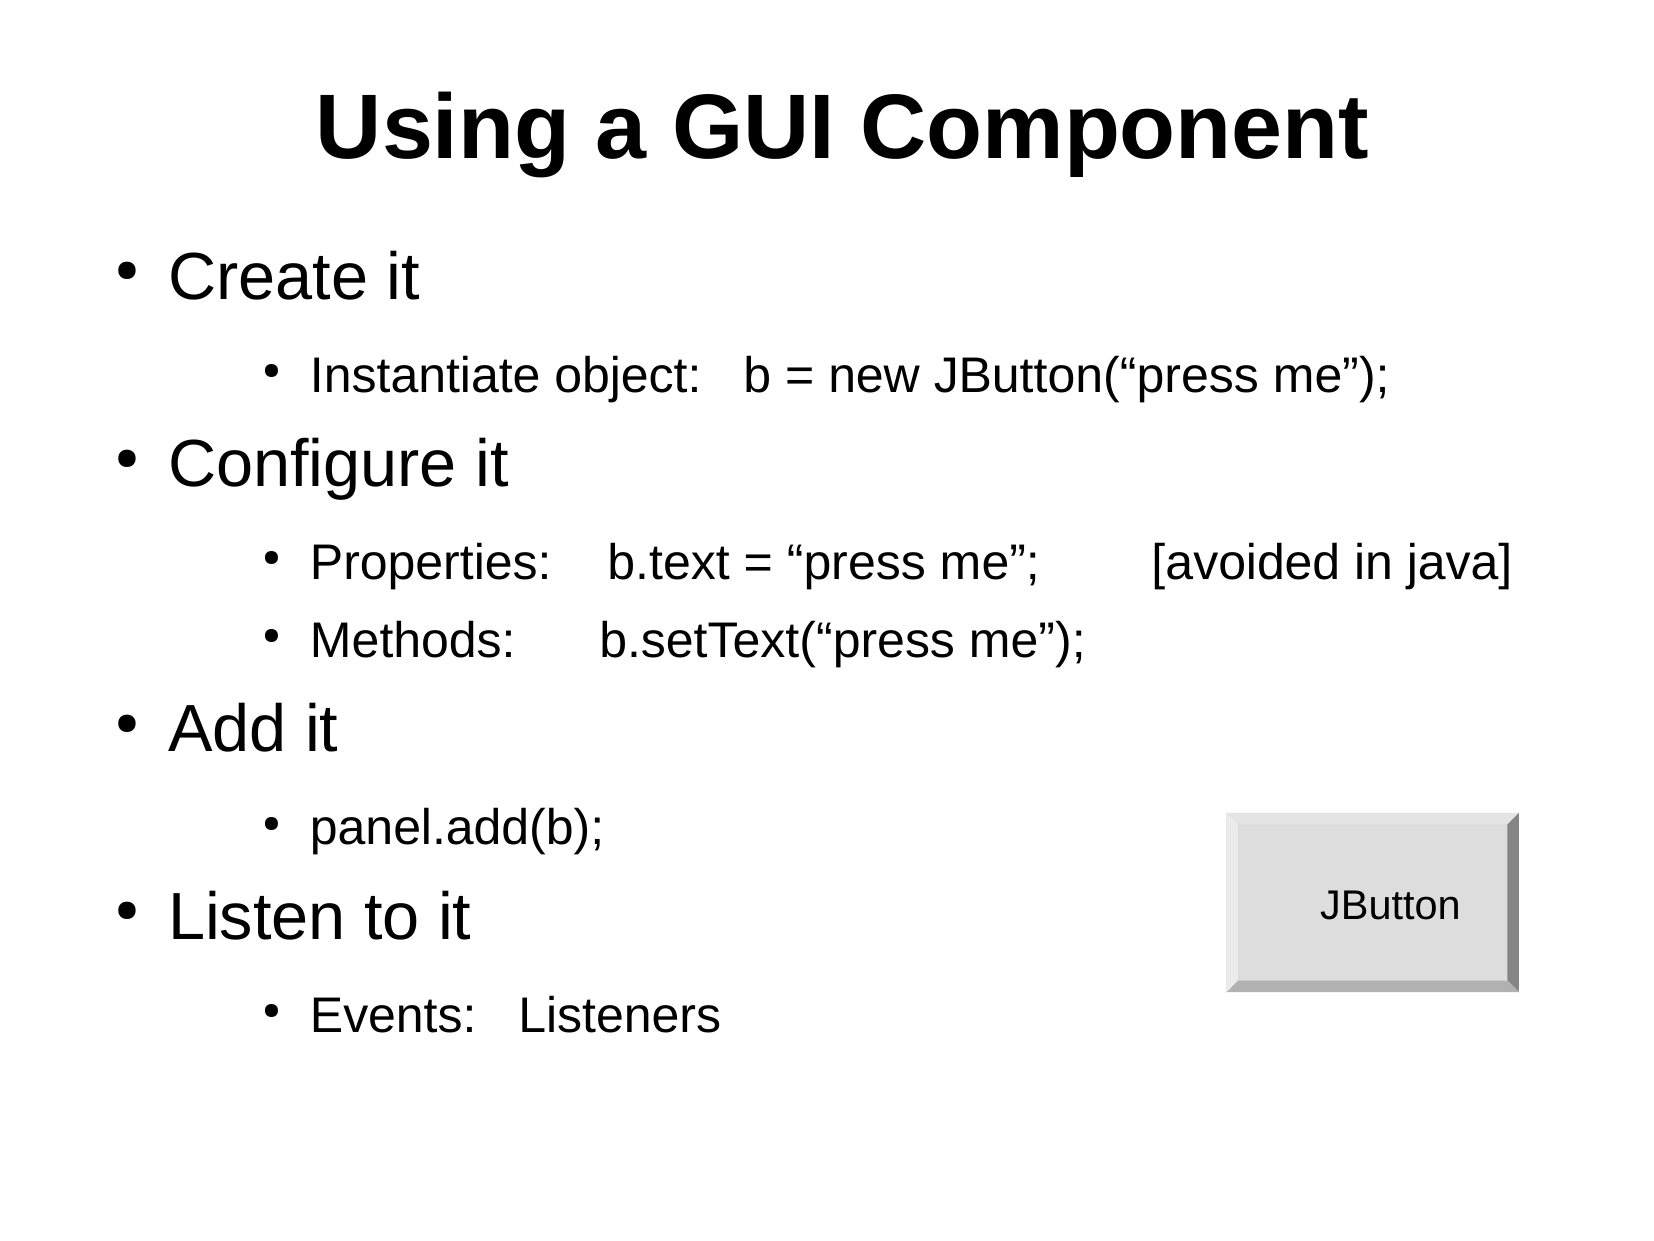

# Using a GUI Component
Create it
Instantiate object: b = new JButton(“press me”);
Configure it
Properties: b.text = “press me”; [avoided in java]
Methods: b.setText(“press me”);
Add it
panel.add(b);
Listen to it
Events: Listeners
JButton